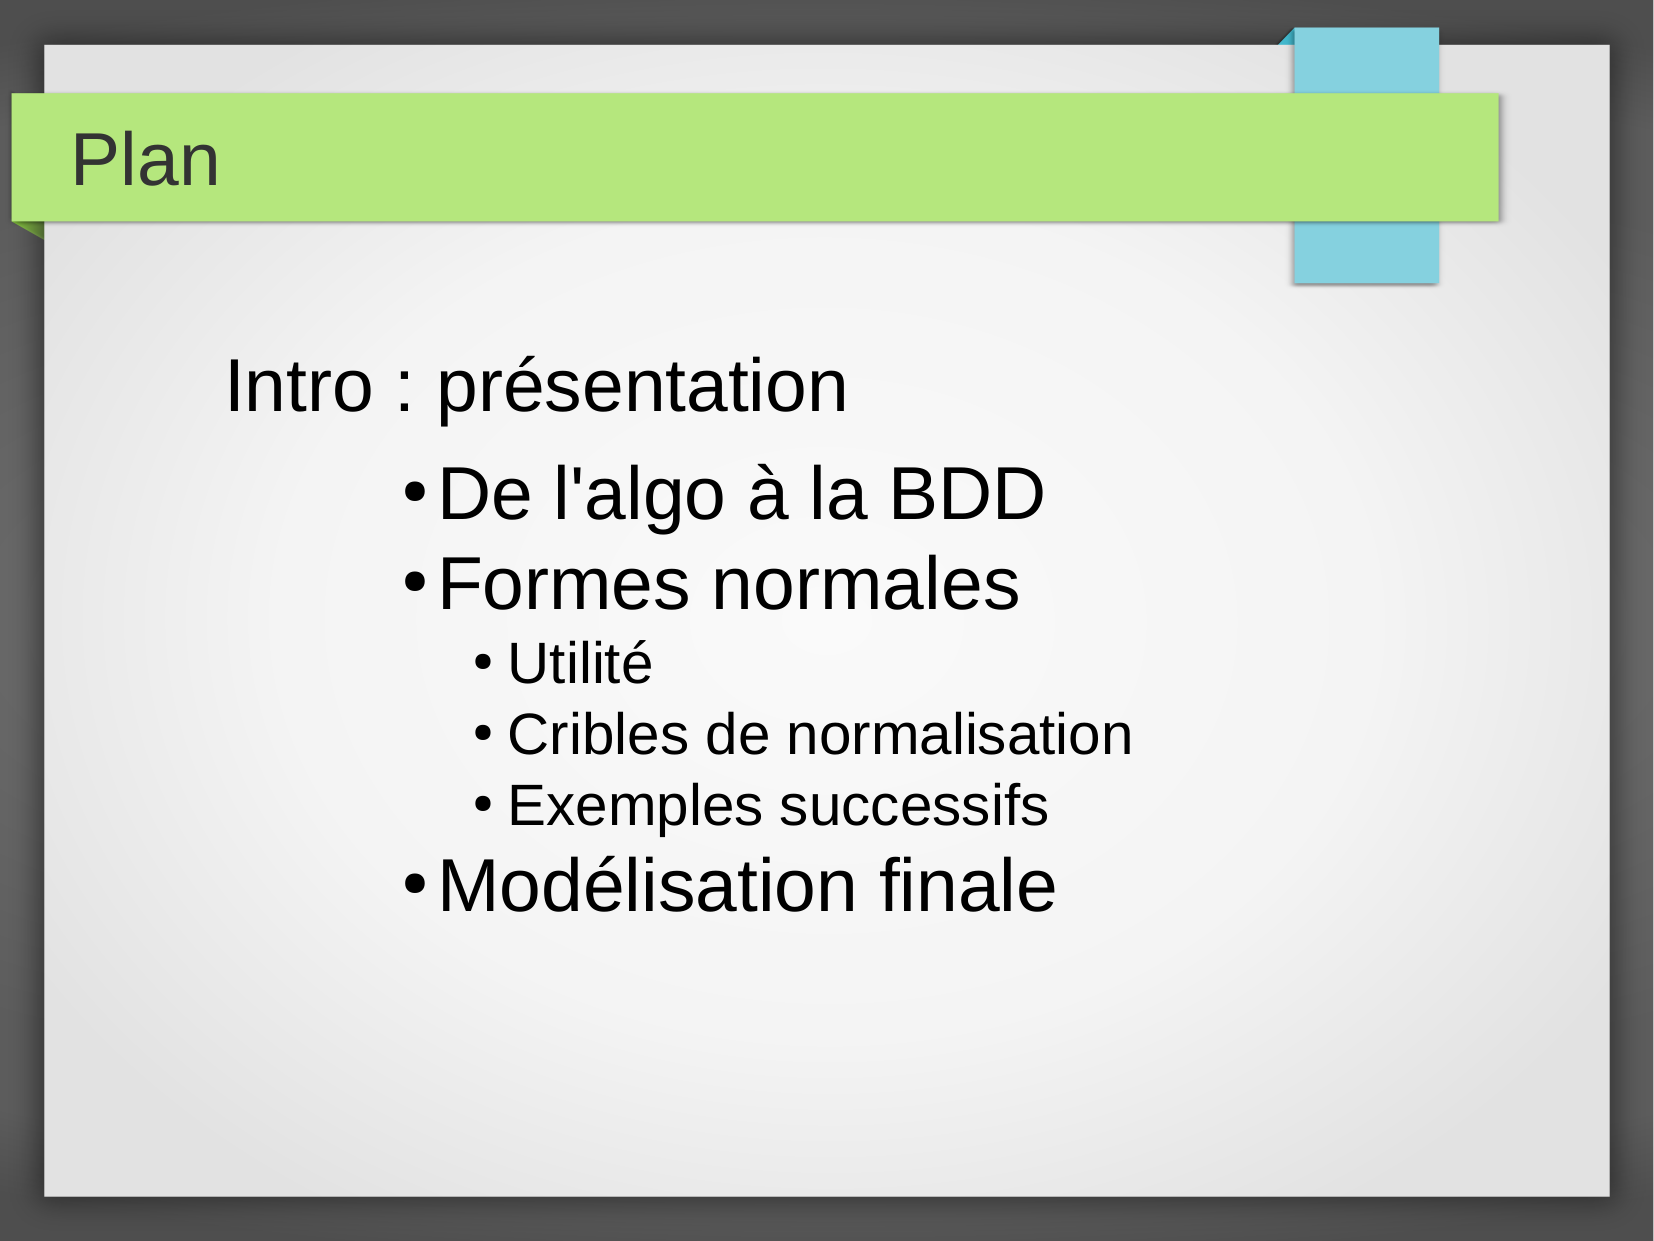

# Plan
Intro : présentation
De l'algo à la BDD
Formes normales
Utilité
Cribles de normalisation
Exemples successifs
Modélisation finale